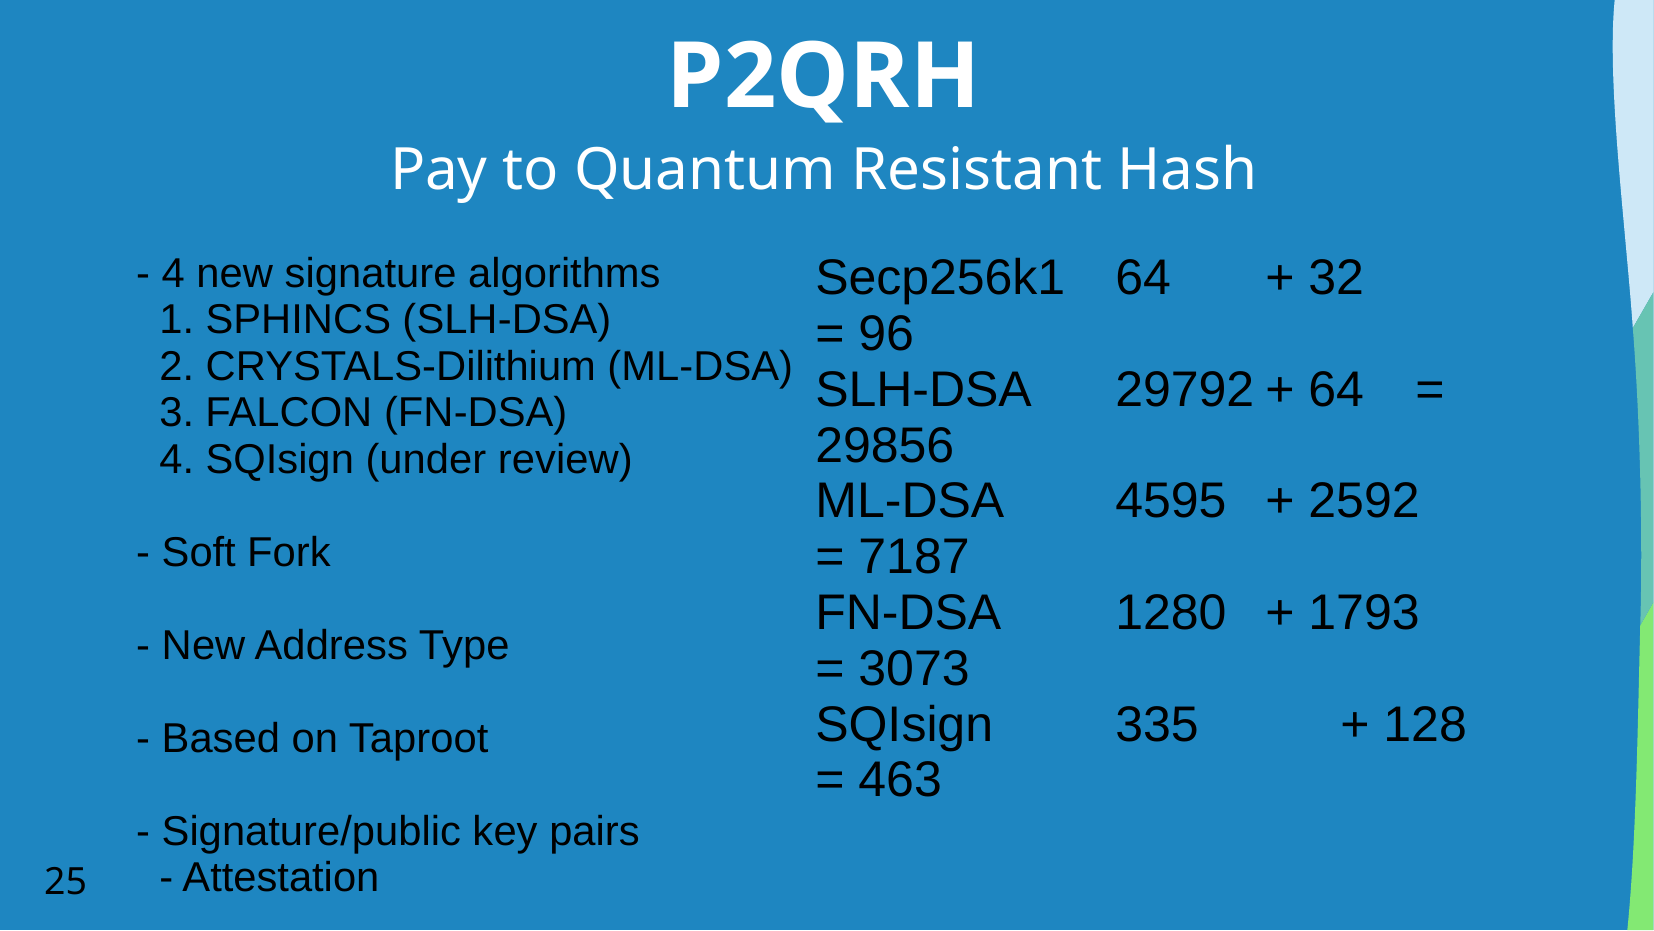

P2QRH
Pay to Quantum Resistant Hash
- 4 new signature algorithms
 1. SPHINCS (SLH-DSA)
 2. CRYSTALS-Dilithium (ML-DSA)
 3. FALCON (FN-DSA)
 4. SQIsign (under review)
- Soft Fork
- New Address Type
- Based on Taproot
- Signature/public key pairs
 - Attestation
Secp256k1 	64 		+ 32		= 96
SLH-DSA 	29792	+ 64 	= 29856
ML-DSA		4595	+ 2592 	= 7187
FN-DSA		1280	+ 1793 	= 3073
SQIsign		335		+ 128 	= 463